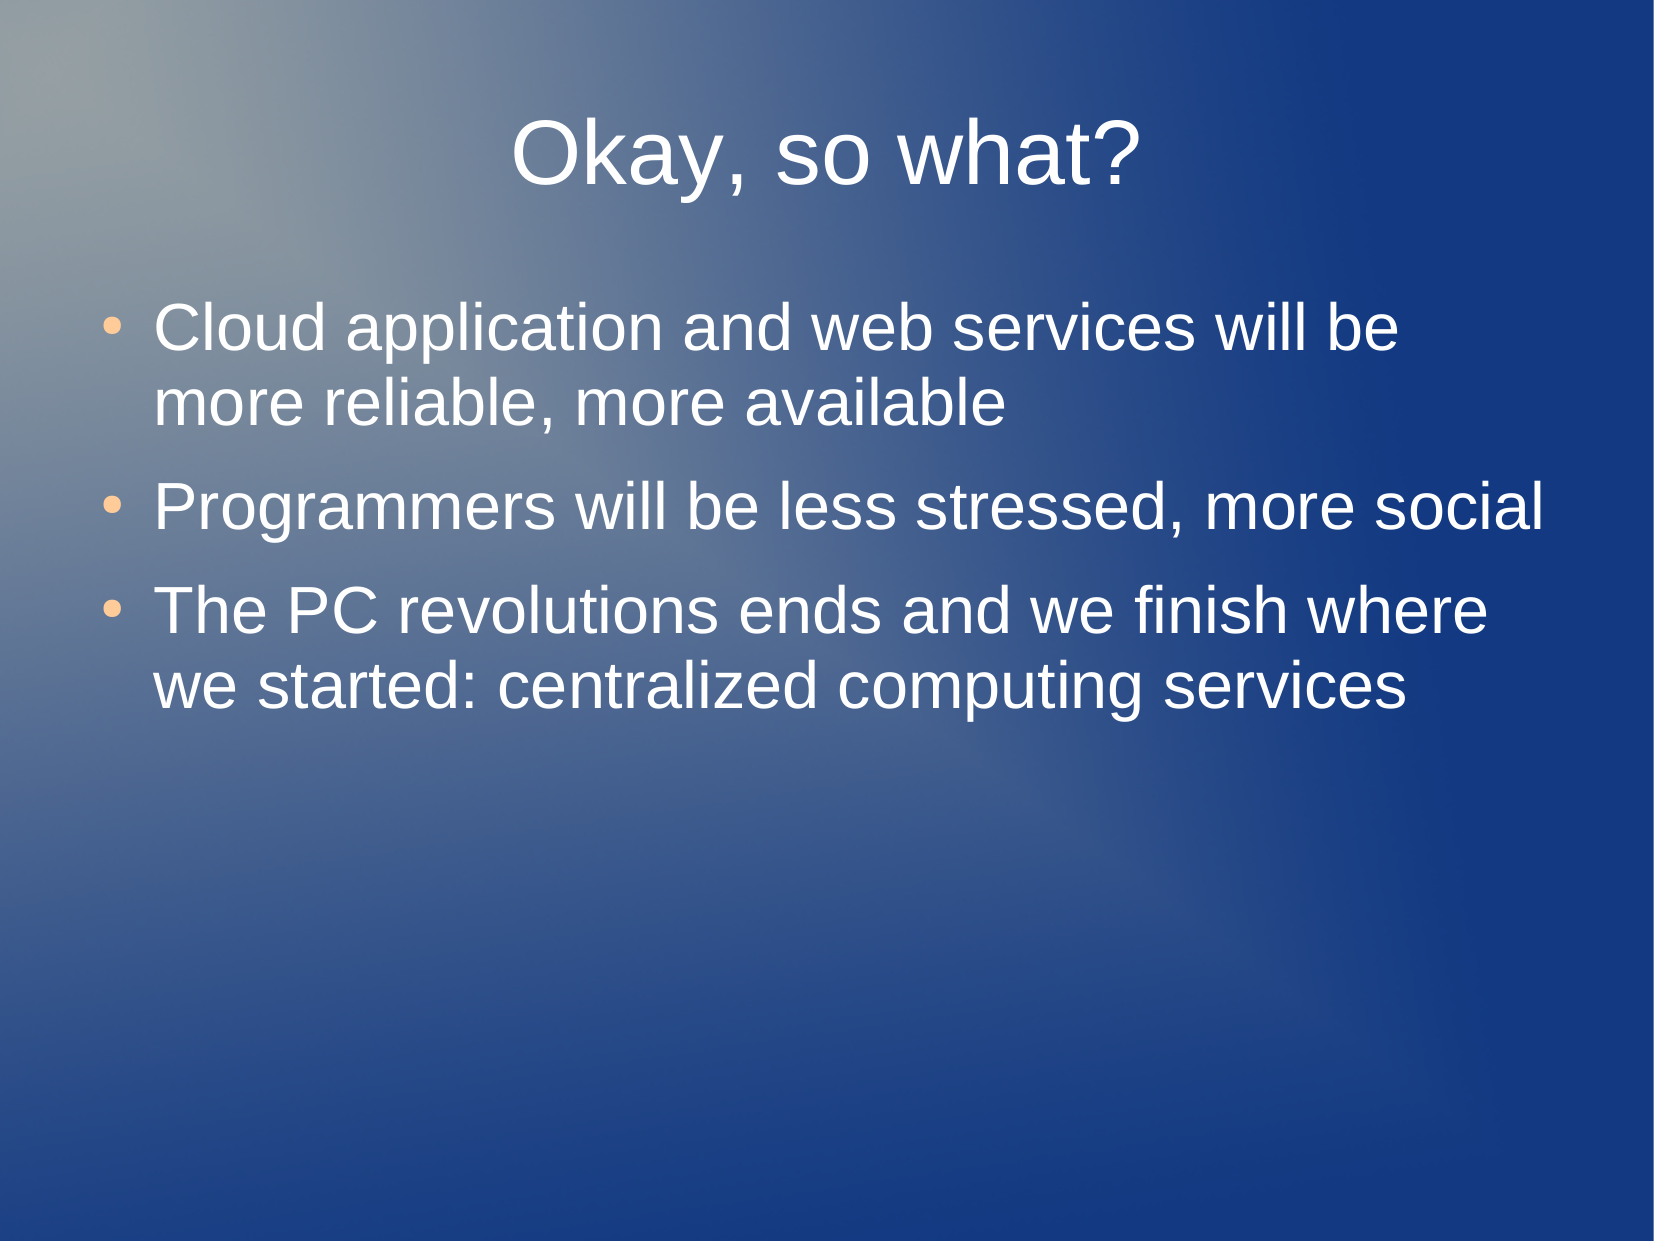

# Okay, so what?
Cloud application and web services will be more reliable, more available
Programmers will be less stressed, more social
The PC revolutions ends and we finish where we started: centralized computing services